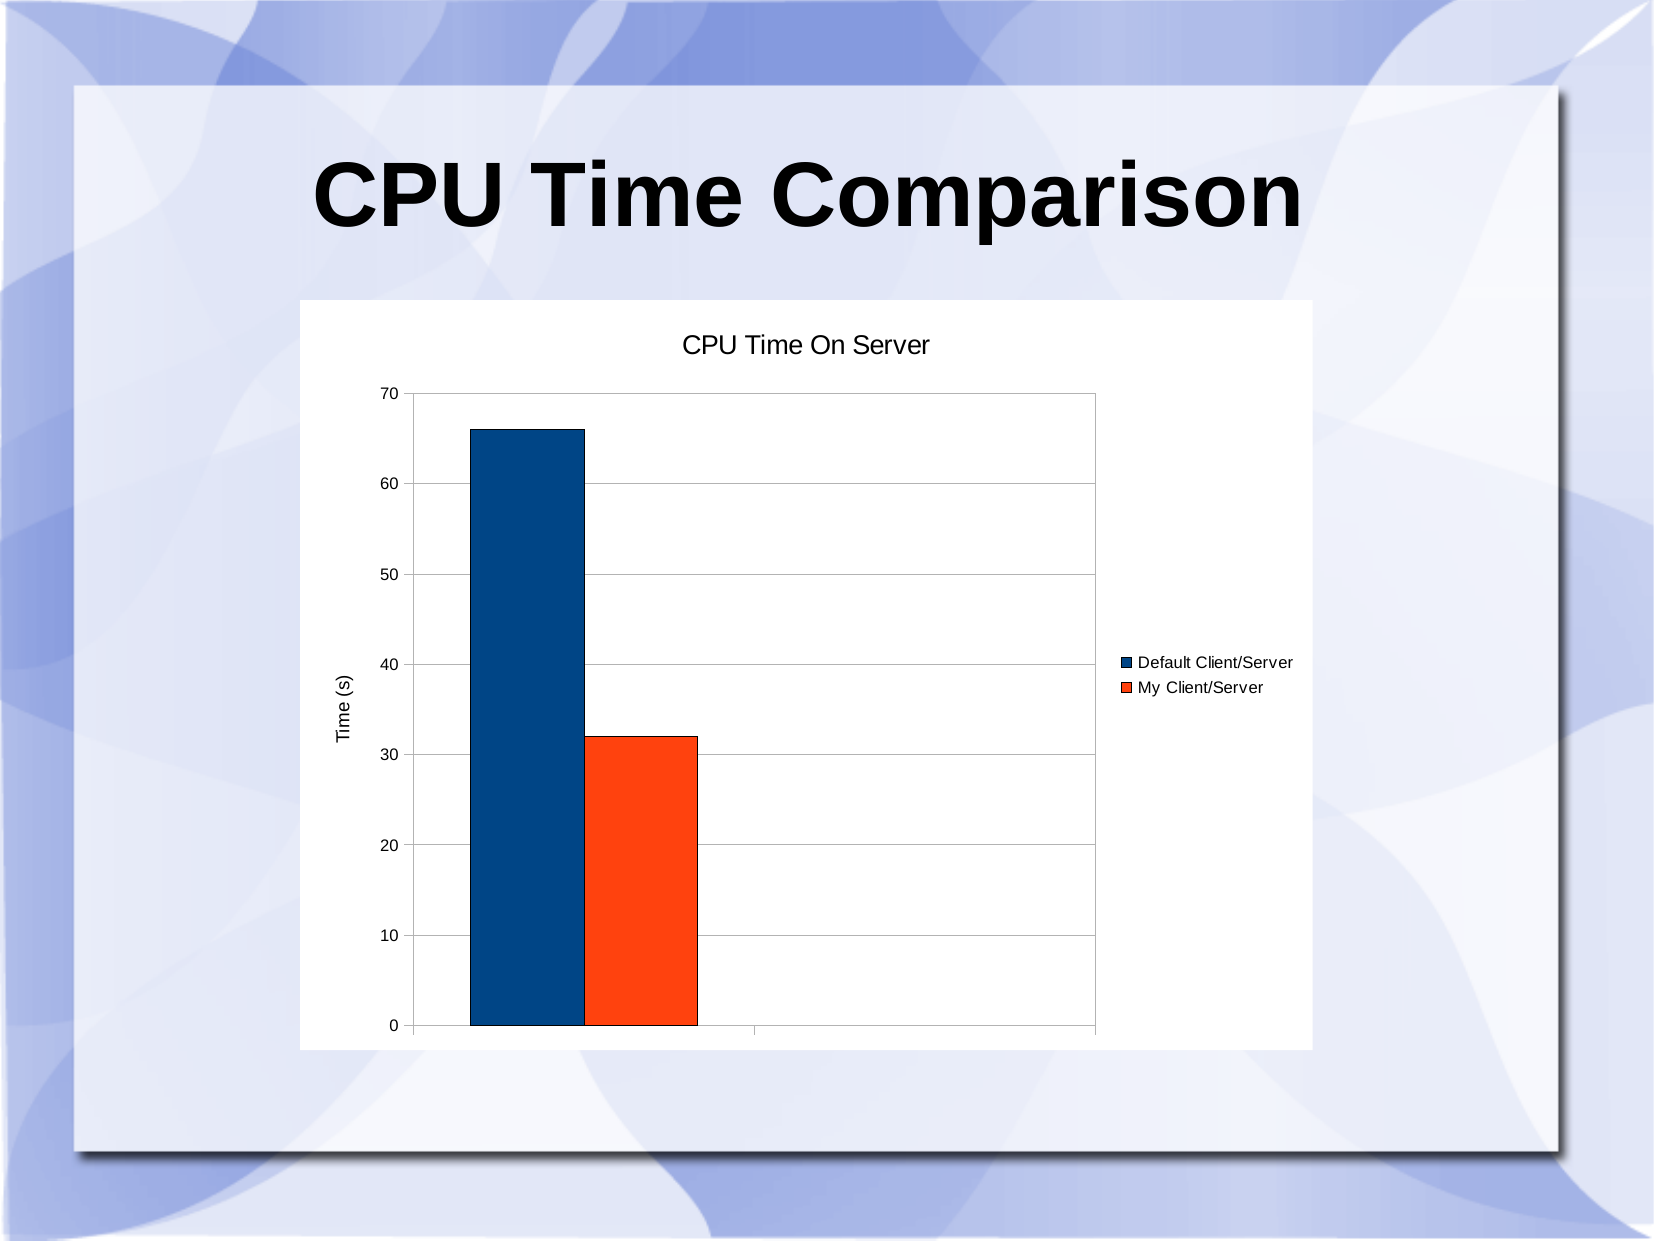

# CPU Time Comparison
### Chart: CPU Time On Server
| Category | Default Client/Server | My Client/Server |
|---|---|---|
| None | 66.0 | 32.0 |
| None | None | None |